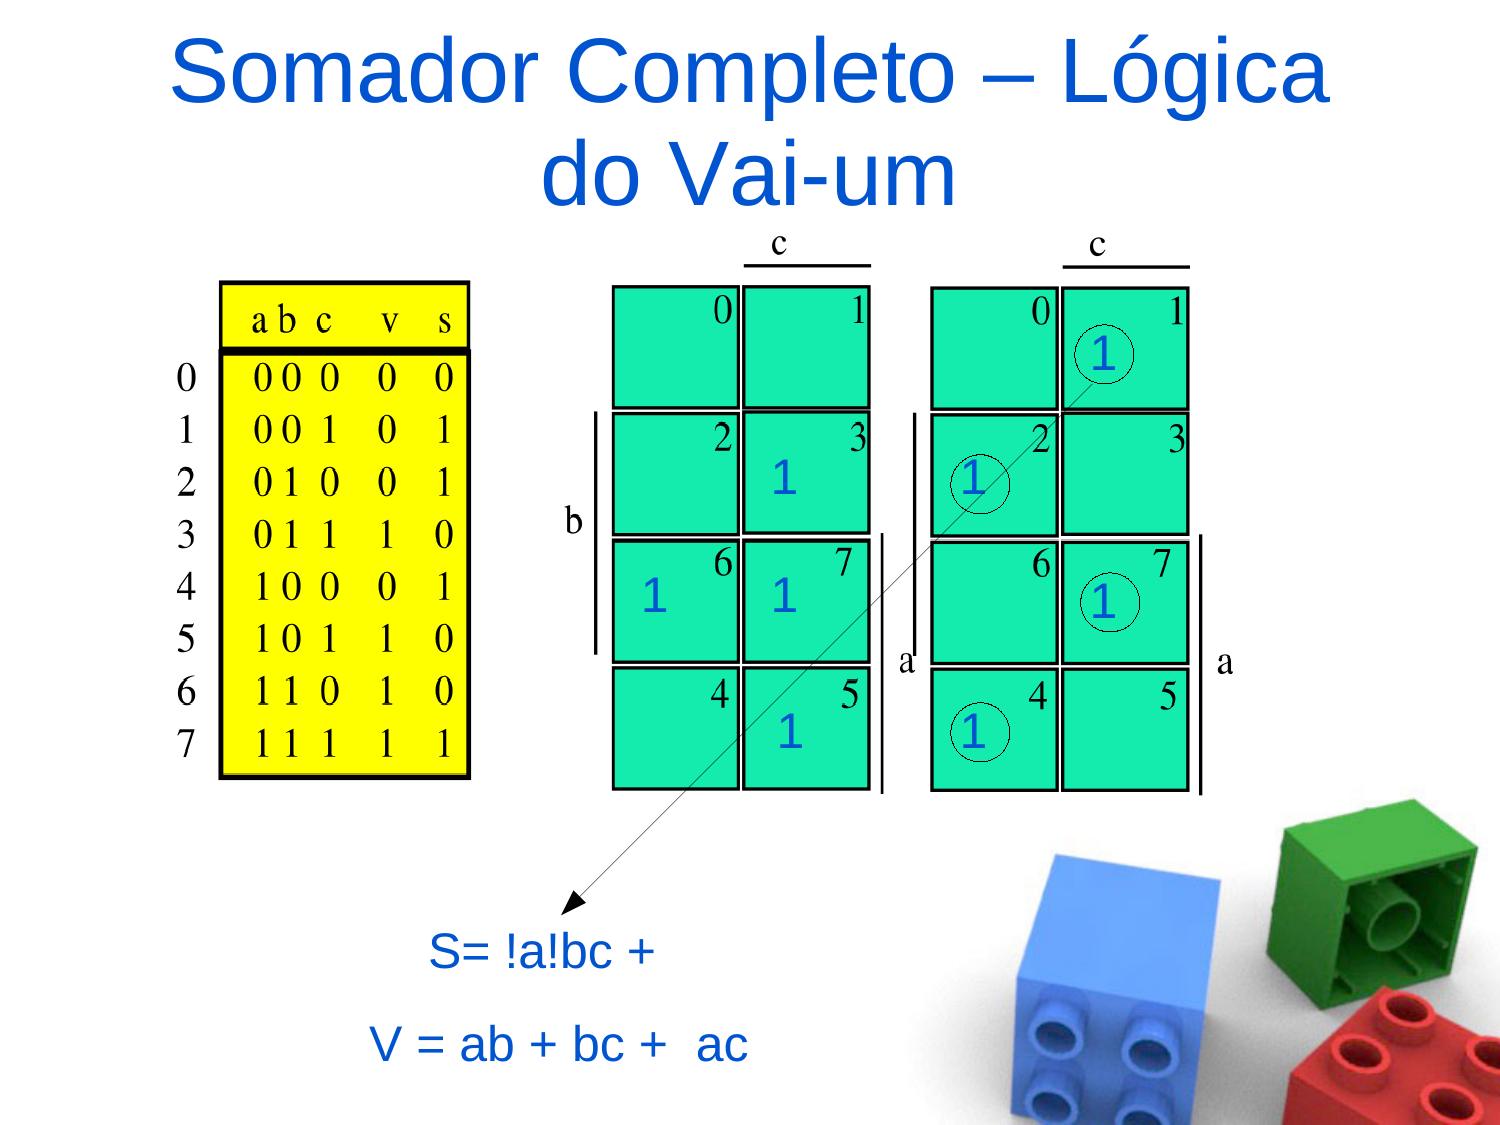

# Somador Completo – Lógica do Vai-um
1
1
1
1
1
1
1
1
S= !a!bc +
V = ab + bc + ac